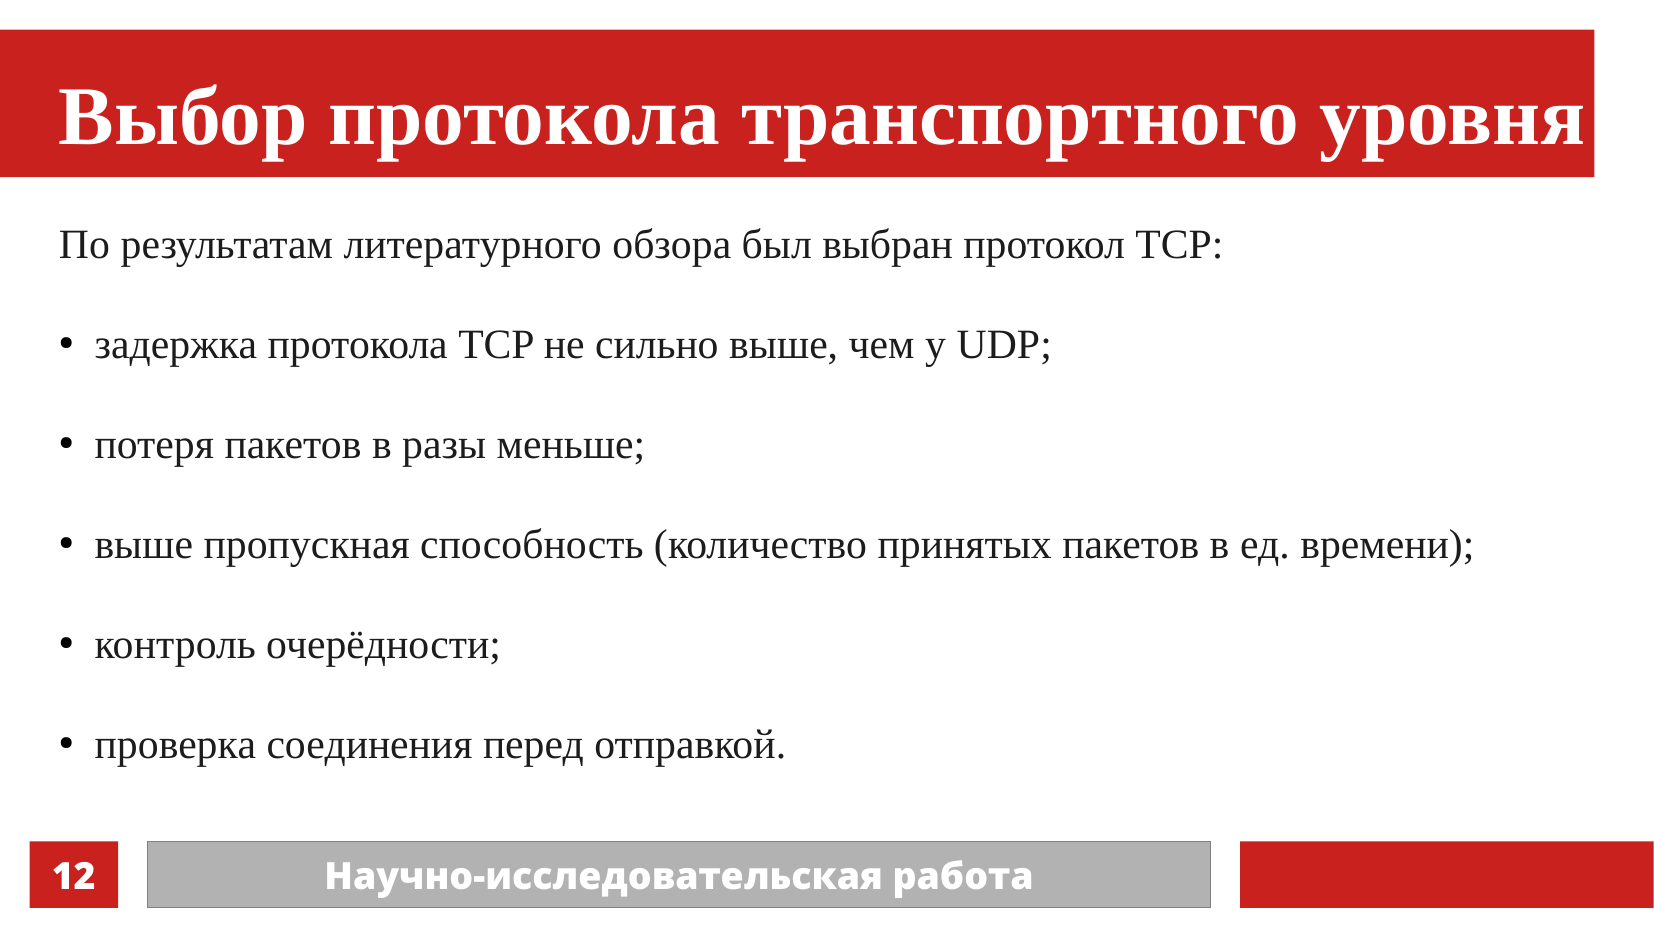

# Выбор протокола транспортного уровня
По результатам литературного обзора был выбран протокол TCP:
задержка протокола TCP не сильно выше, чем у UDP;
потеря пакетов в разы меньше;
выше пропускная способность (количество принятых пакетов в ед. времени);
контроль очерёдности;
проверка соединения перед отправкой.
12
Научно-исследовательская работа